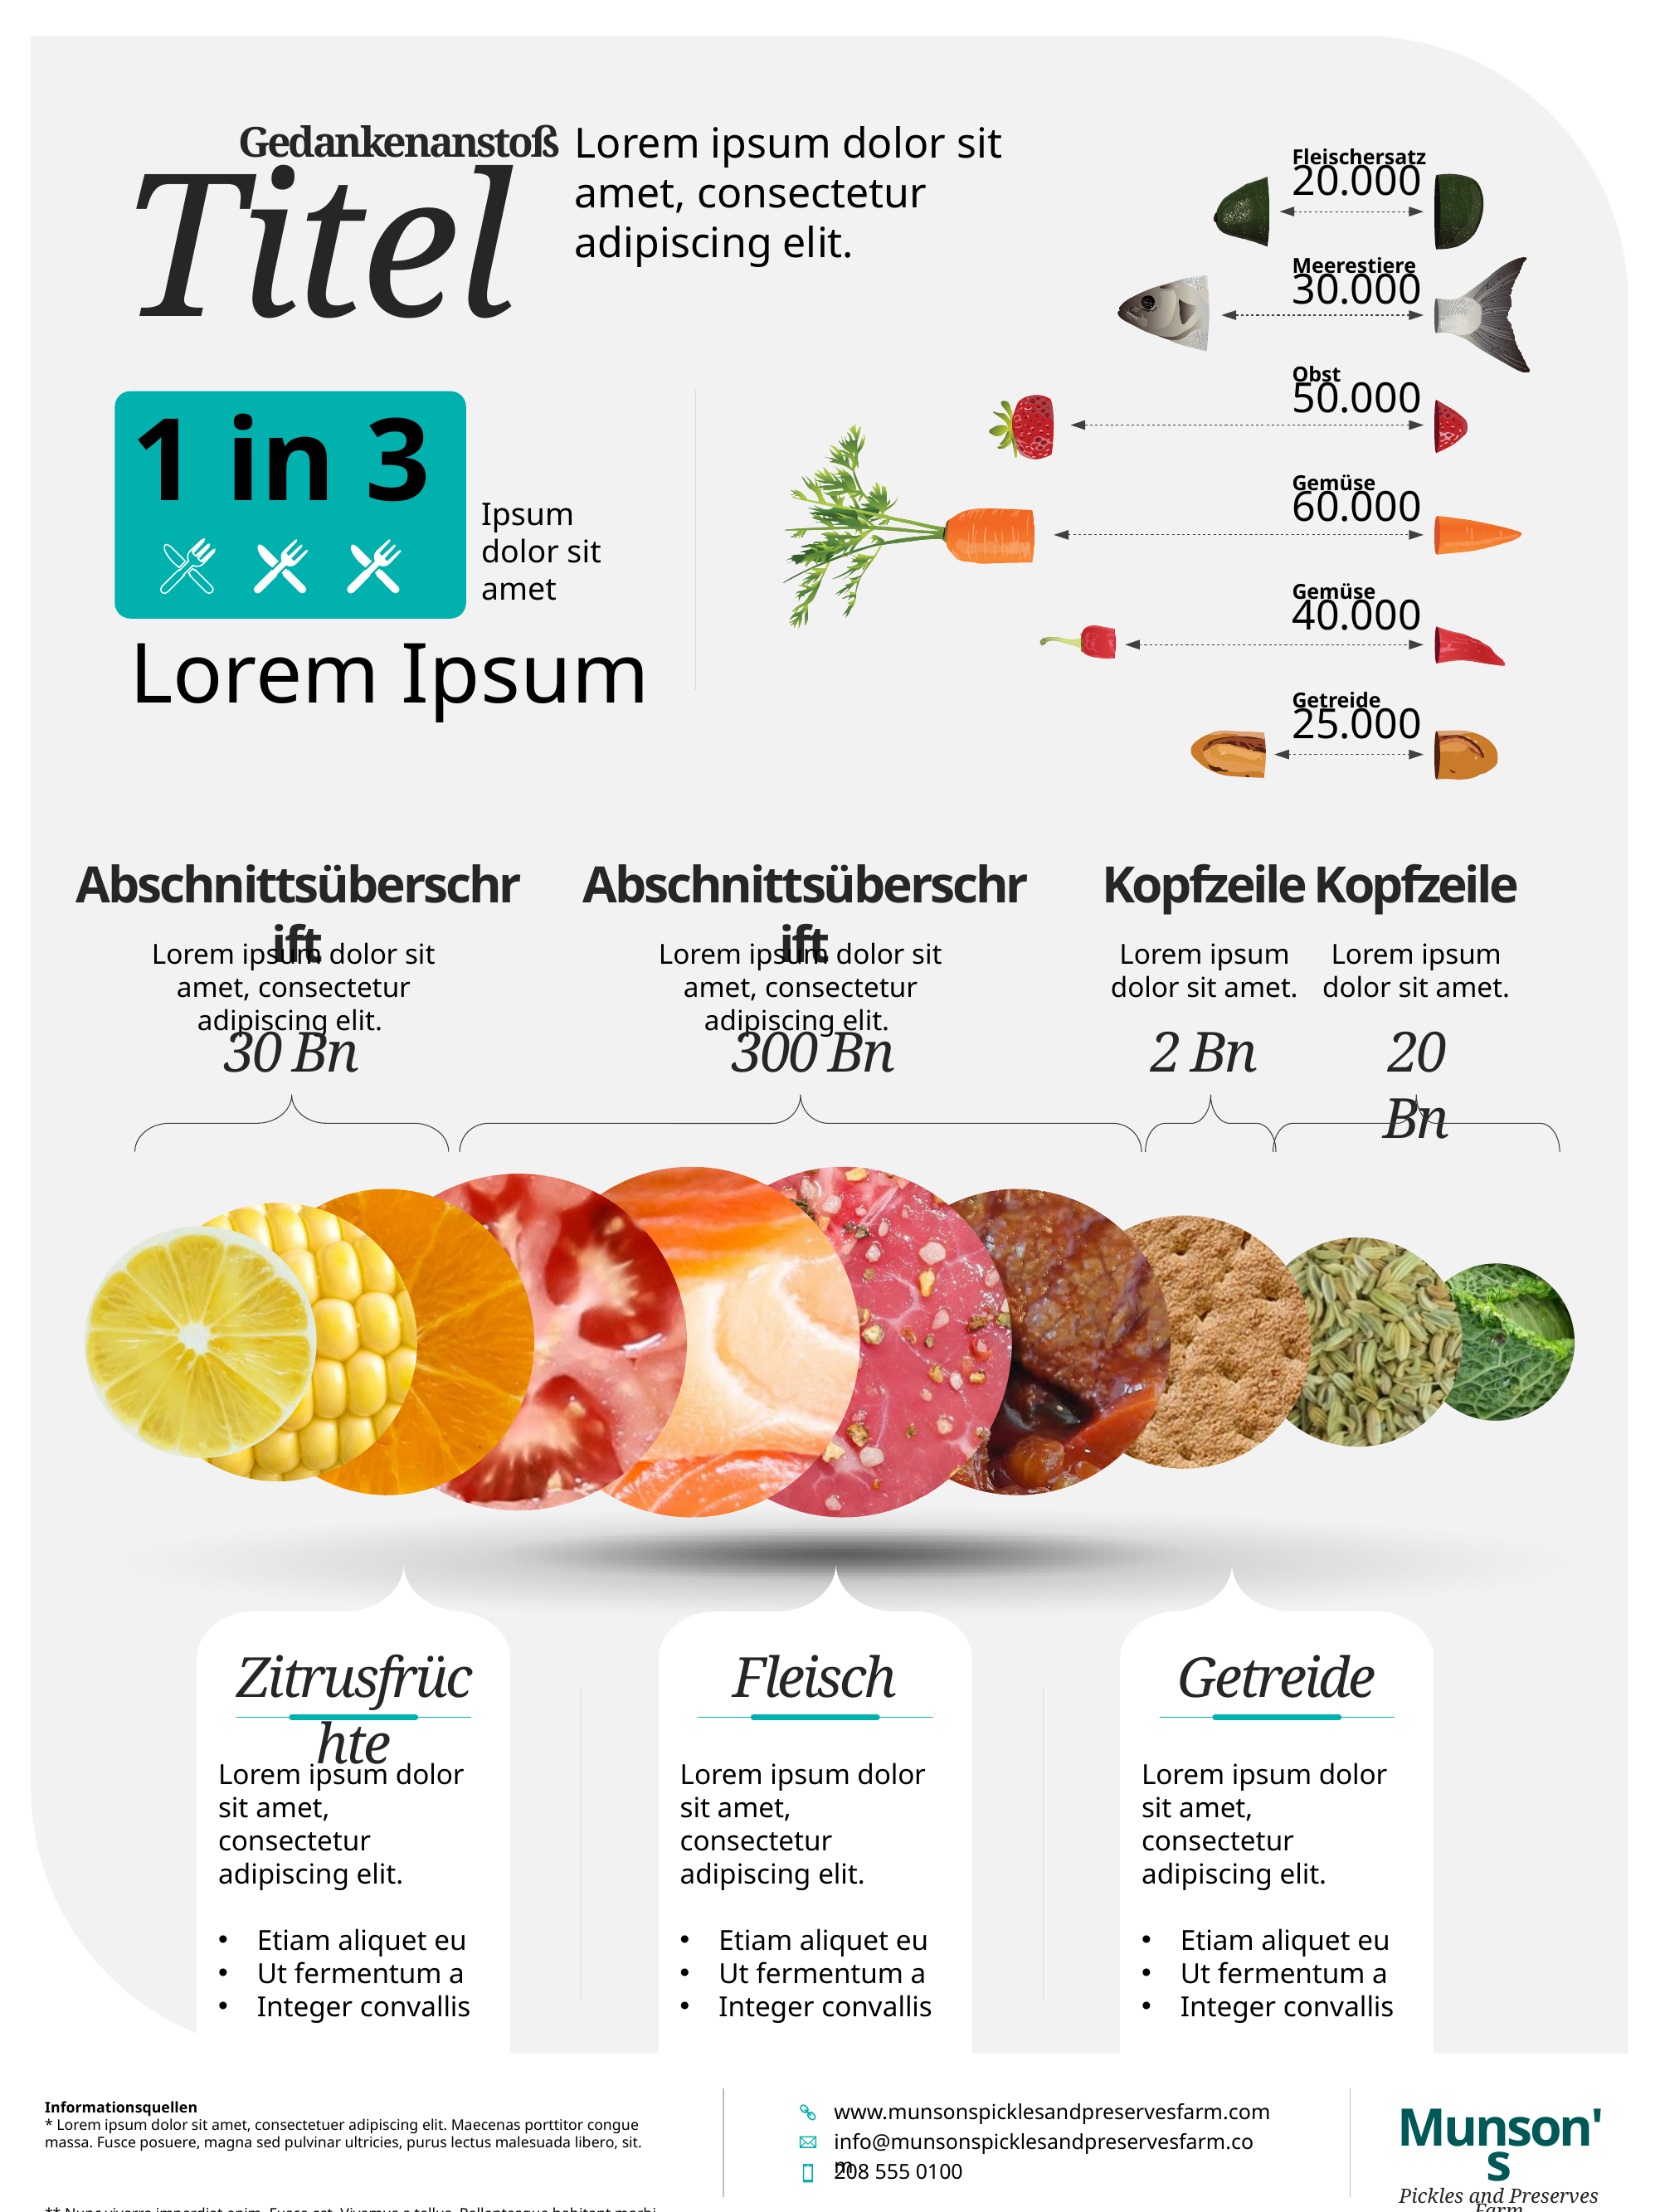

Gedankenanstoß
Lorem ipsum dolor sit amet, consectetur adipiscing elit.
# Infografiktitel
Titel
Fleischersatz
20.000
Meerestiere
30.000
Obst
50.000
1 in 3
Ipsum dolor sit amet
Lorem Ipsum
Gemüse
60.000
Gemüse
40.000
Getreide
25.000
Abschnittsüberschrift
Abschnittsüberschrift
Kopfzeile
Kopfzeile
Lorem ipsum dolor sit amet, consectetur adipiscing elit.
Lorem ipsum dolor sit amet, consectetur adipiscing elit.
Lorem ipsum dolor sit amet.
Lorem ipsum dolor sit amet.
30 Bn
300 Bn
2 Bn
20 Bn
Zitrusfrüchte
Fleisch
Getreide
Lorem ipsum dolor sit amet, consectetur adipiscing elit.
Etiam aliquet eu
Ut fermentum a
Integer convallis
Lorem ipsum dolor sit amet, consectetur adipiscing elit.
Etiam aliquet eu
Ut fermentum a
Integer convallis
Lorem ipsum dolor sit amet, consectetur adipiscing elit.
Etiam aliquet eu
Ut fermentum a
Integer convallis
Informationsquellen
* Lorem ipsum dolor sit amet, consectetuer adipiscing elit. Maecenas porttitor congue massa. Fusce posuere, magna sed pulvinar ultricies, purus lectus malesuada libero, sit.
** Nunc viverra imperdiet enim. Fusce est. Vivamus a tellus. Pellentesque habitant morbi tristique senectus et netus et malesuada fames ac turpis egestas. Proin pharetra nonummy pede. Mauris et orci.
www.munsonspicklesandpreservesfarm.com
Munson's
Pickles and Preserves Farm
info@munsonspicklesandpreservesfarm.com
208 555 0100